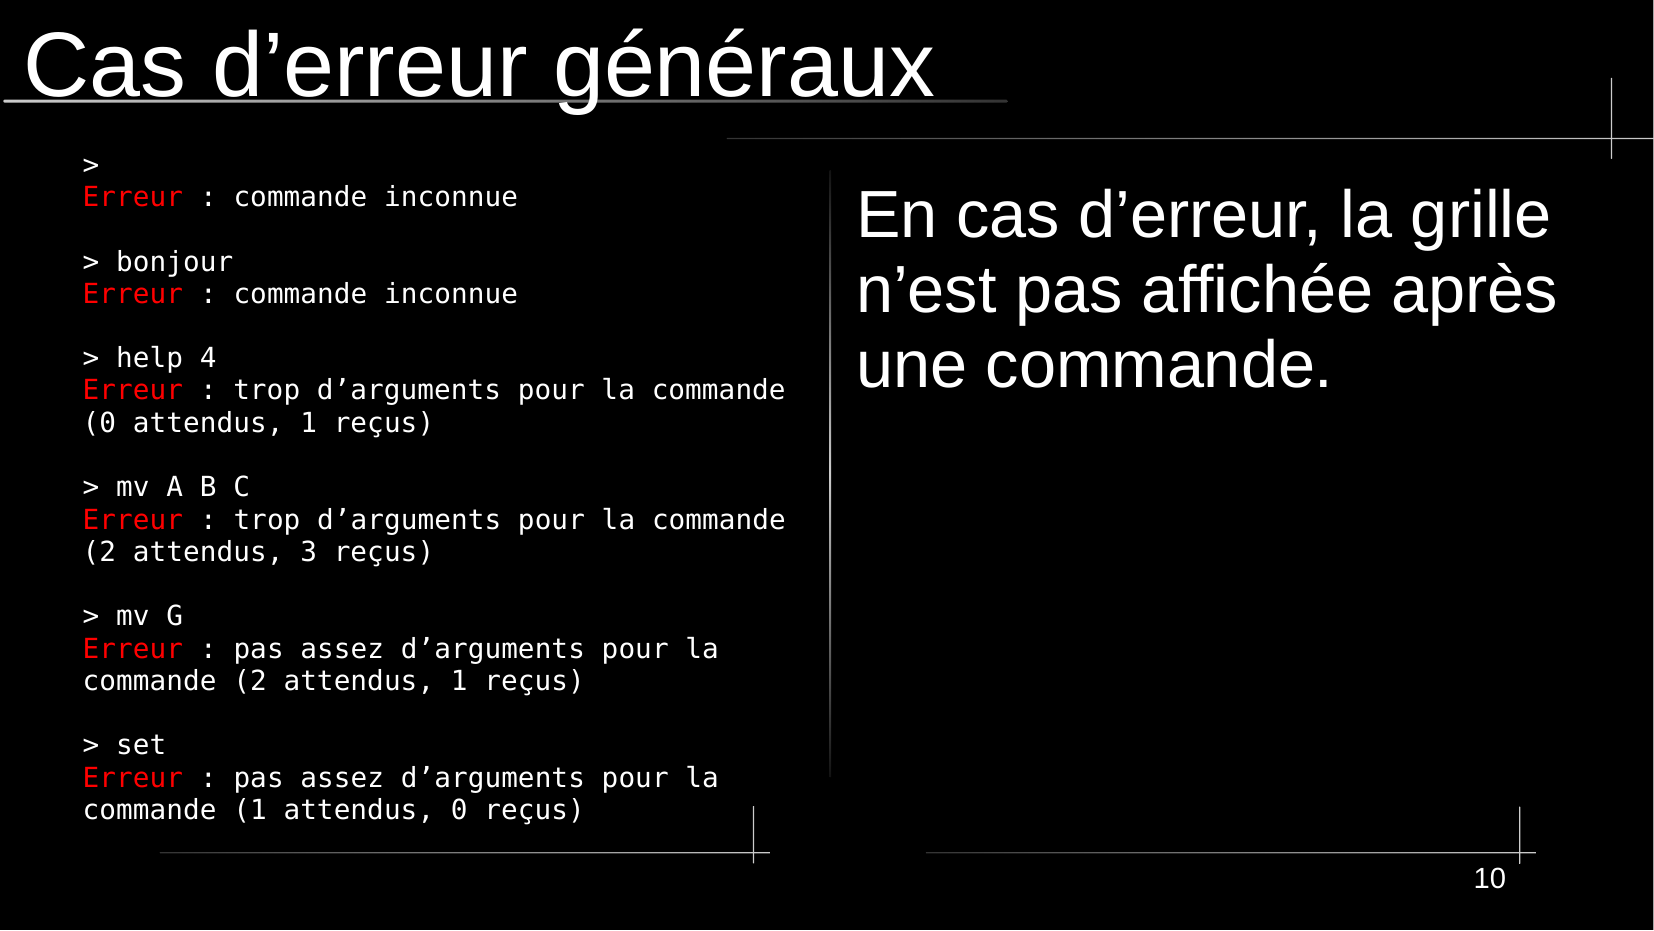

# Cas d’erreur généraux
>
Erreur : commande inconnue
> bonjour
Erreur : commande inconnue
> help 4
Erreur : trop d’arguments pour la commande (0 attendus, 1 reçus)
> mv A B C
Erreur : trop d’arguments pour la commande (2 attendus, 3 reçus)
> mv G
Erreur : pas assez d’arguments pour la commande (2 attendus, 1 reçus)
> set
Erreur : pas assez d’arguments pour la commande (1 attendus, 0 reçus)
En cas d’erreur, la grille n’est pas affichée après une commande.
10